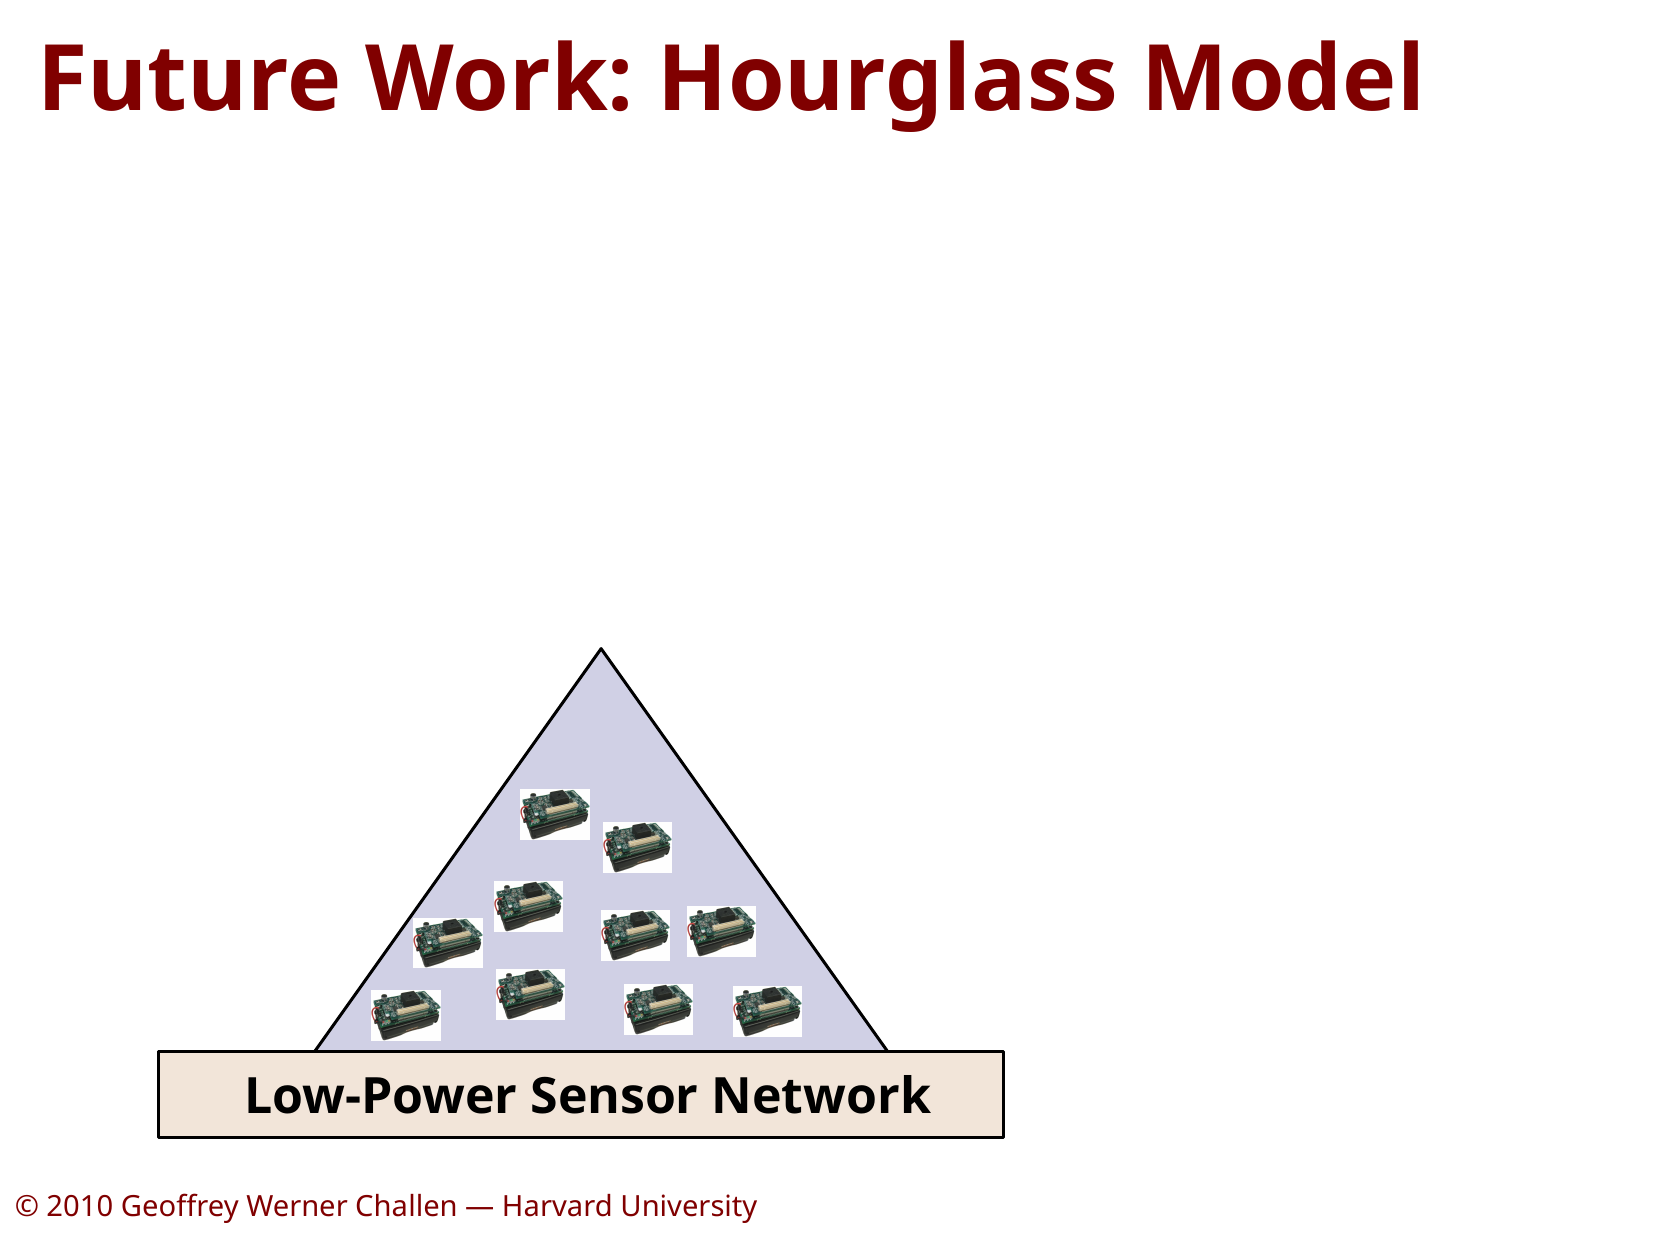

# Future Work: Hourglass Model
 Low-Power Sensor Network